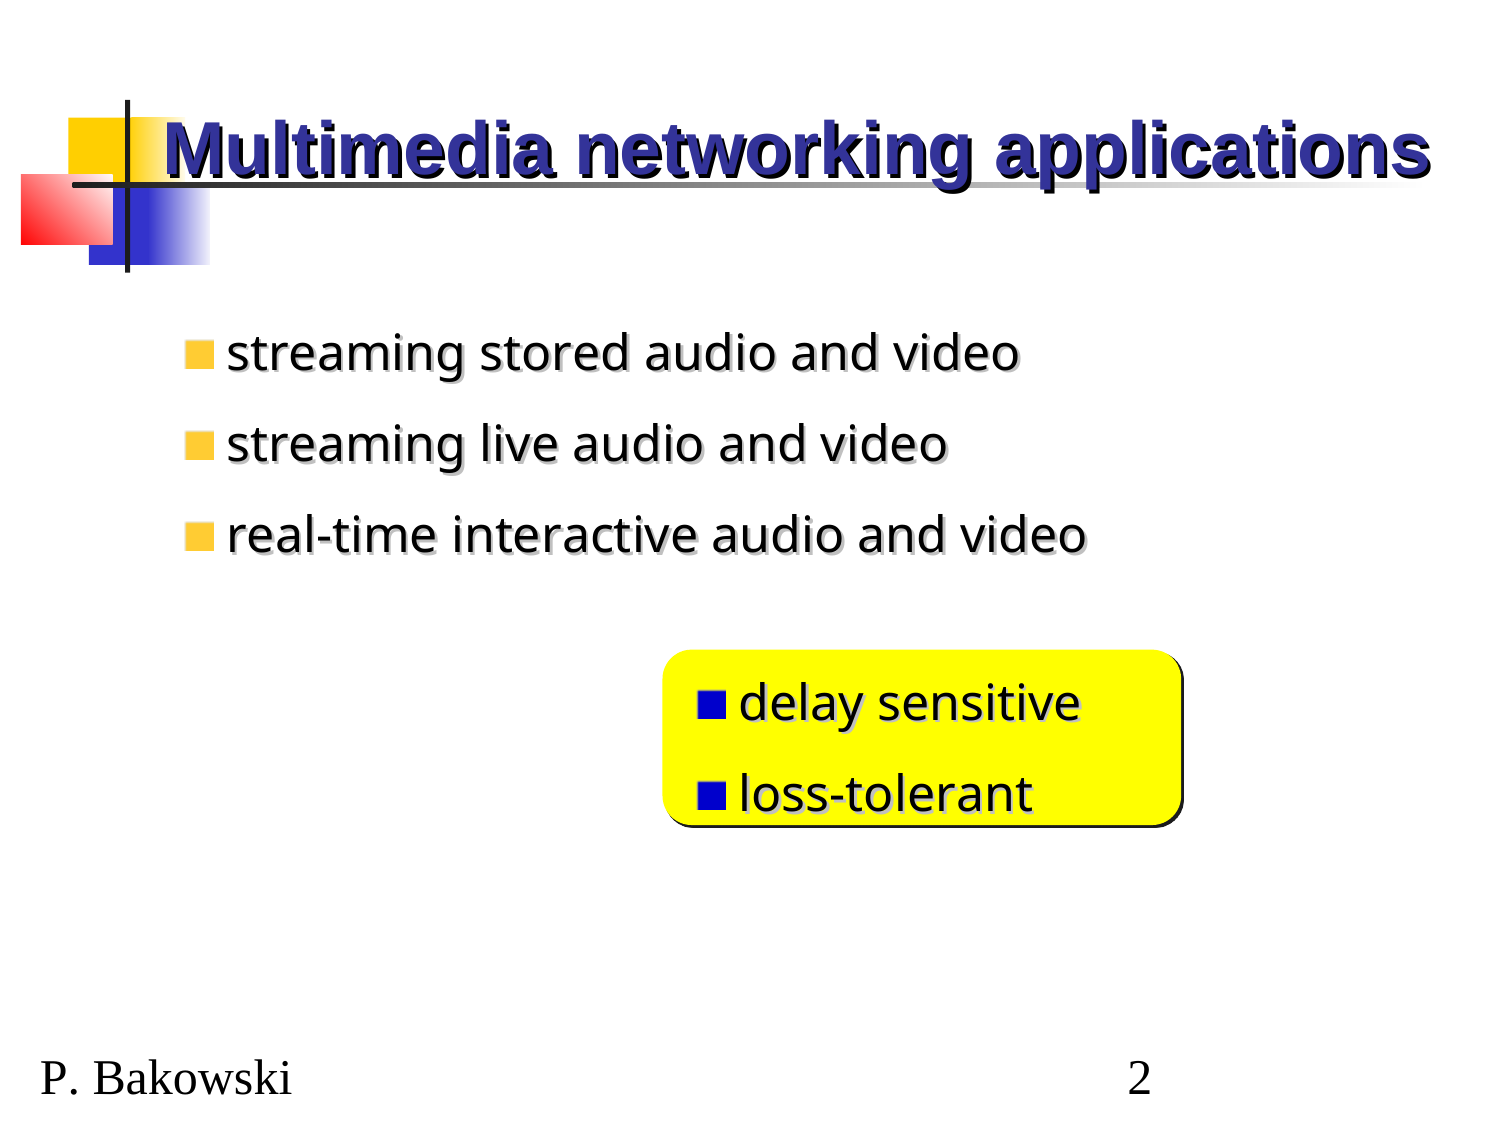

# Multimedia networking applications
 streaming stored audio and video
 streaming live audio and video
 real-time interactive audio and video
 delay sensitive
 loss-tolerant
P.Bakowski
2